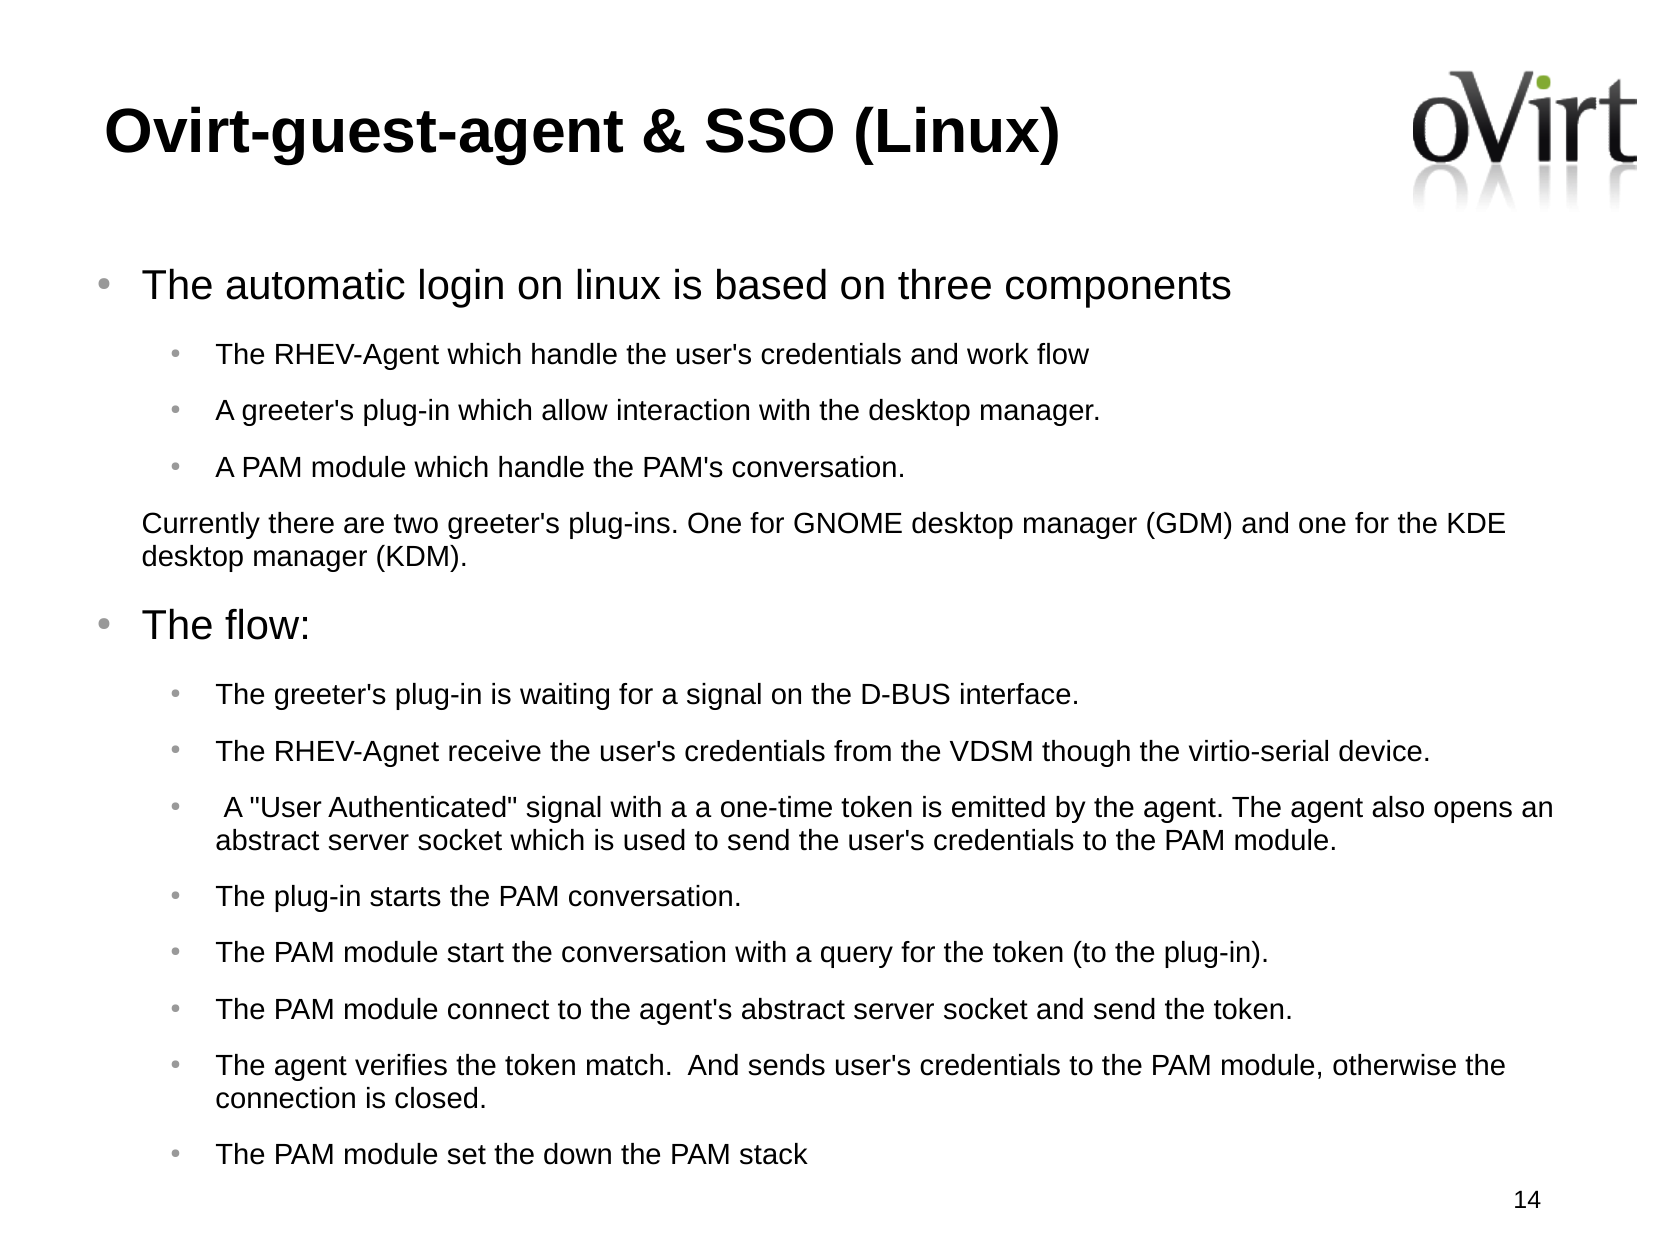

# Ovirt-guest-agent & SSO (Linux)
The automatic login on linux is based on three components
The RHEV-Agent which handle the user's credentials and work flow
A greeter's plug-in which allow interaction with the desktop manager.
A PAM module which handle the PAM's conversation.
Currently there are two greeter's plug-ins. One for GNOME desktop manager (GDM) and one for the KDE desktop manager (KDM).
The flow:
The greeter's plug-in is waiting for a signal on the D-BUS interface.
The RHEV-Agnet receive the user's credentials from the VDSM though the virtio-serial device.
 A "User Authenticated" signal with a a one-time token is emitted by the agent. The agent also opens an abstract server socket which is used to send the user's credentials to the PAM module.
The plug-in starts the PAM conversation.
The PAM module start the conversation with a query for the token (to the plug-in).
The PAM module connect to the agent's abstract server socket and send the token.
The agent verifies the token match. And sends user's credentials to the PAM module, otherwise the connection is closed.
The PAM module set the down the PAM stack